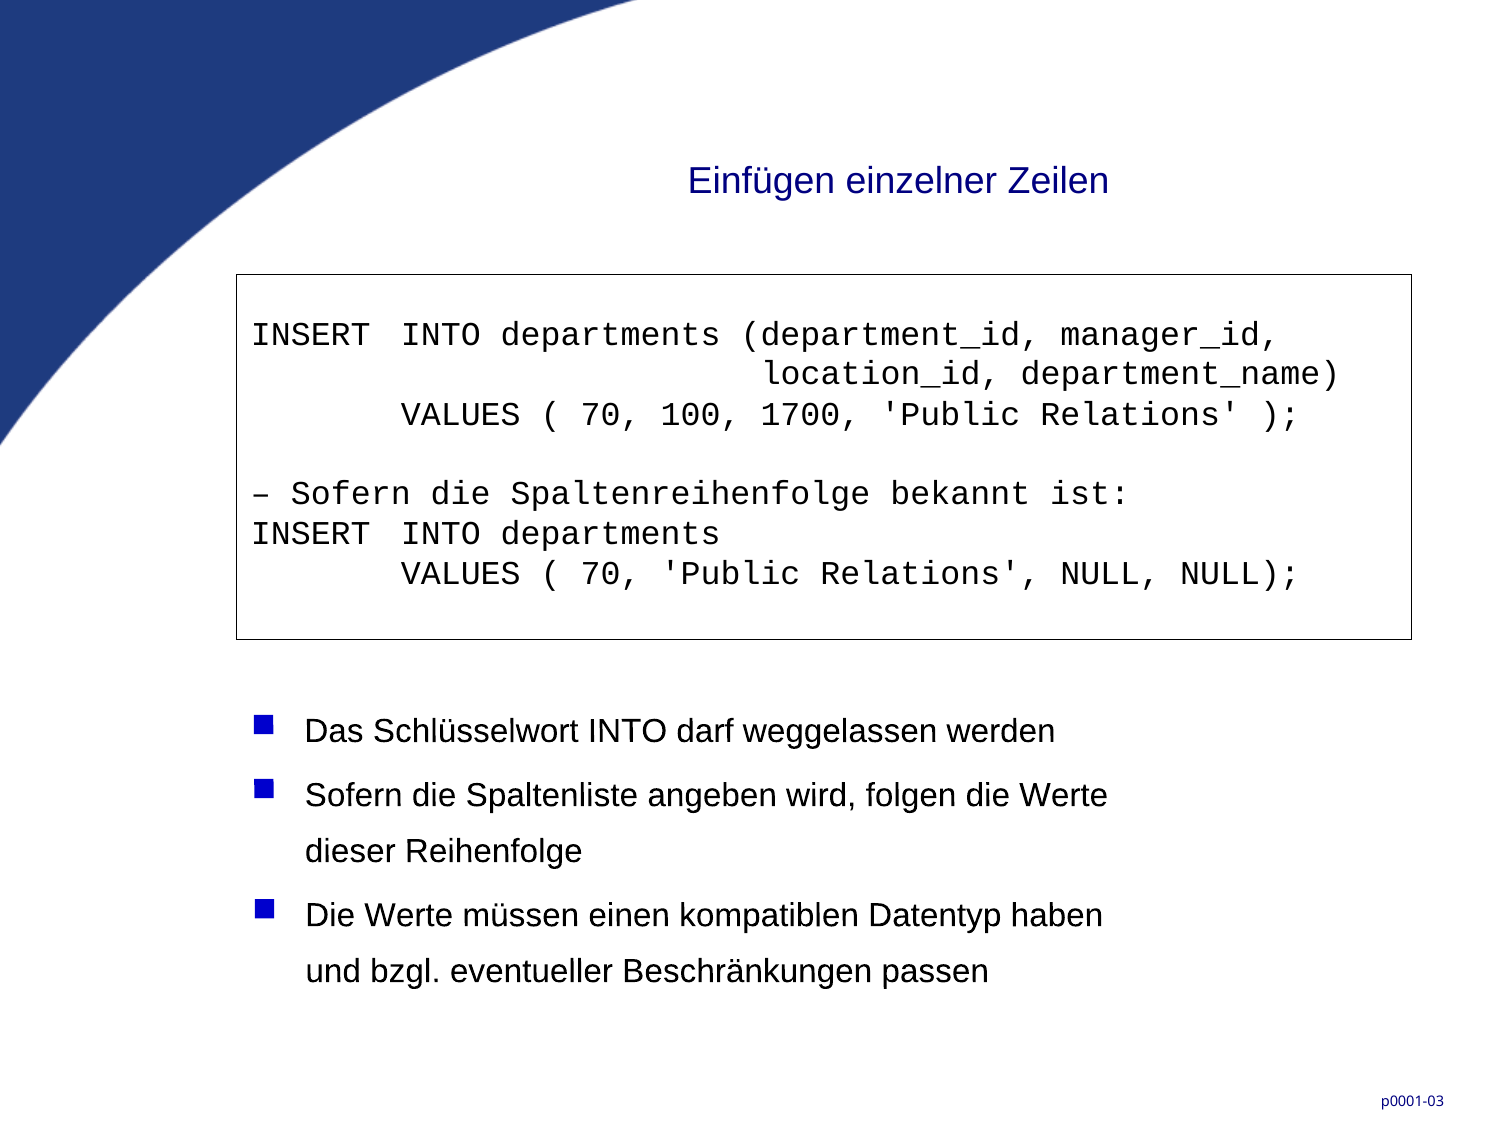

# Einfügen einzelner Zeilen
INSERT 	INTO departments (department_id, manager_id,
			 location_id, department_name)
 	VALUES ( 70, 100, 1700, 'Public Relations' );
– Sofern die Spaltenreihenfolge bekannt ist:
INSERT 	INTO departments
	VALUES ( 70, 'Public Relations', NULL, NULL);
Das Schlüsselwort INTO darf weggelassen werden
Sofern die Spaltenliste angeben wird, folgen die Werte dieser Reihenfolge
Die Werte müssen einen kompatiblen Datentyp haben und bzgl. eventueller Beschränkungen passen